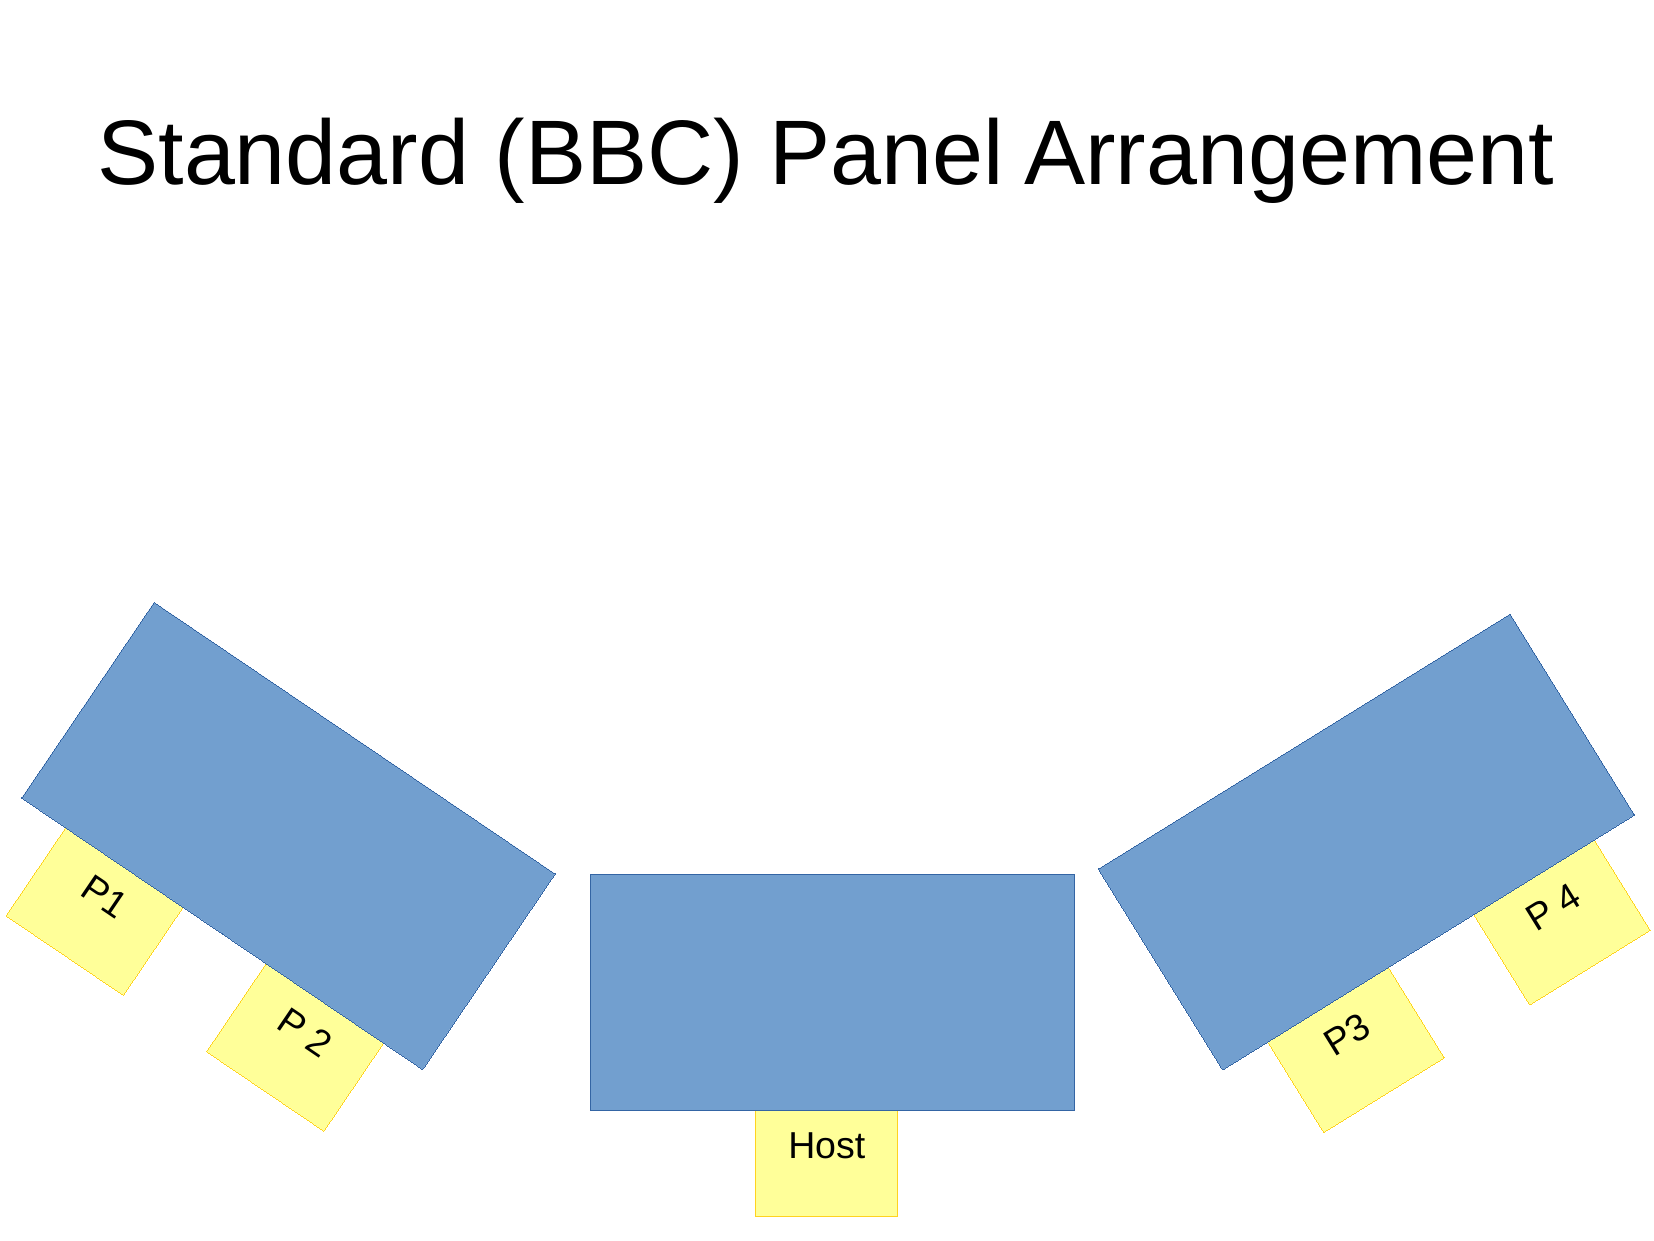

# Standard (BBC) Panel Arrangement
P1
P 4
P 2
P3
Host